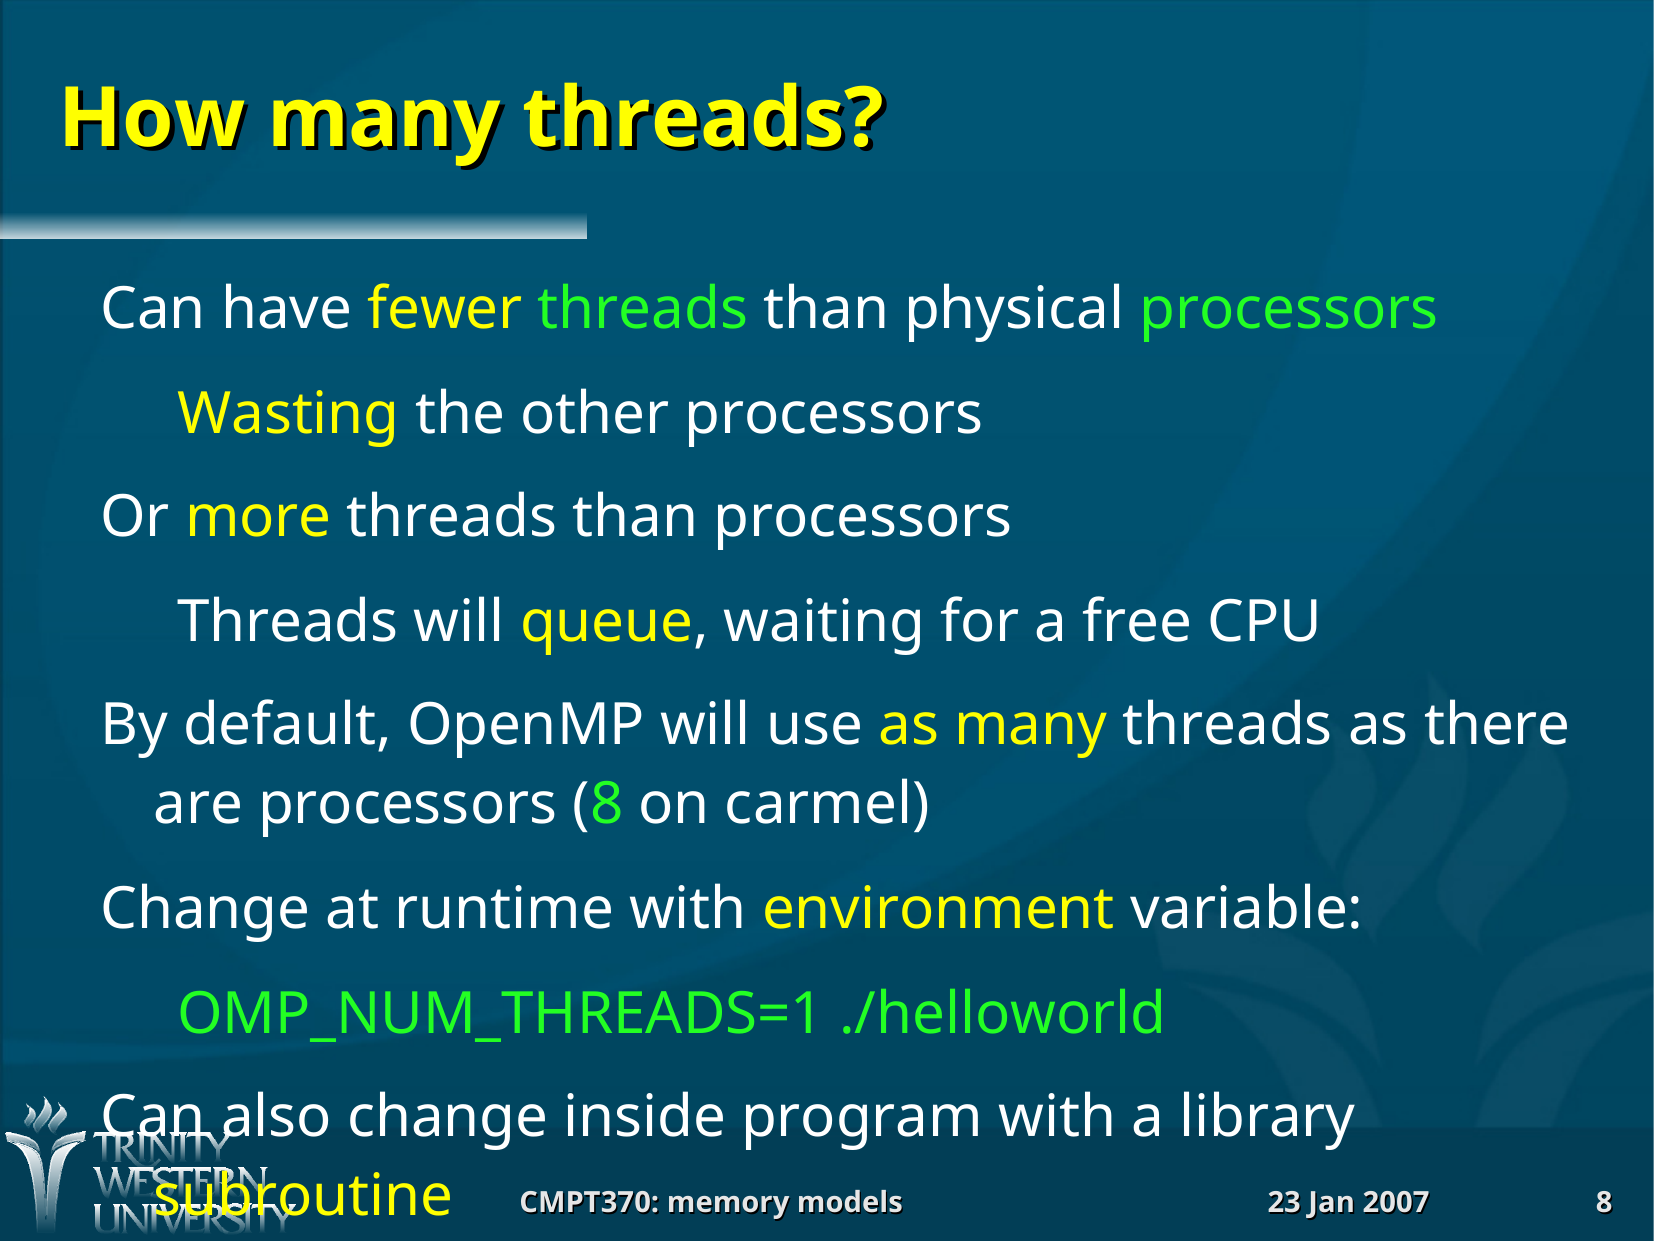

# How many threads?
Can have fewer threads than physical processors
Wasting the other processors
Or more threads than processors
Threads will queue, waiting for a free CPU
By default, OpenMP will use as many threads as there are processors (8 on carmel)
Change at runtime with environment variable:
OMP_NUM_THREADS=1 ./helloworld
Can also change inside program with a library subroutine
CMPT370: memory models
23 Jan 2007
8